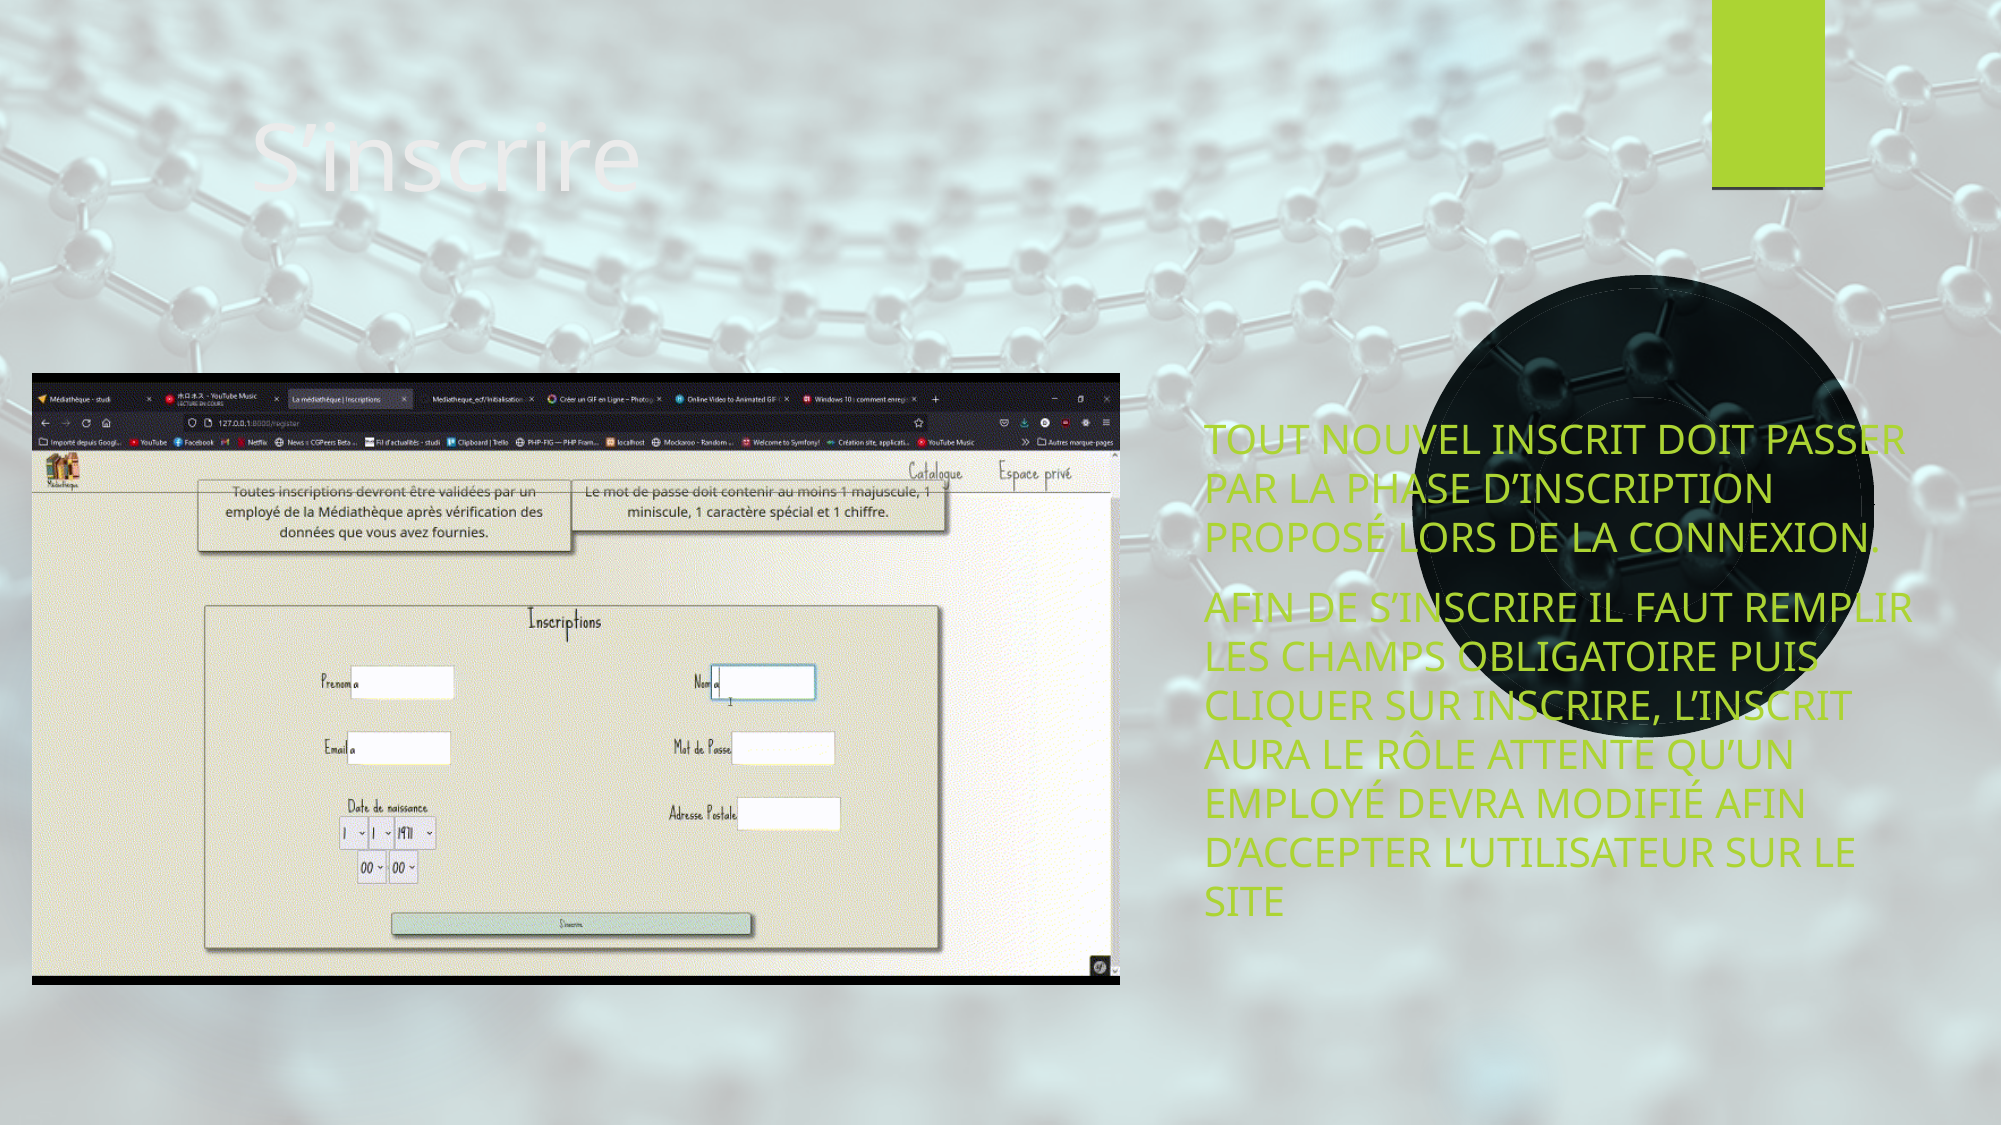

# S’inscrire
Tout nouvel inscrit doit passer par la phase d’inscription proposé lors de la connexion.
Afin de s’inscrire il faut remplir les champs obligatoire puis cliquer sur inscrire, l’inscrit aura le rôle attente qu’un employé devra modifié afin d’accepter l’utilisateur sur le site